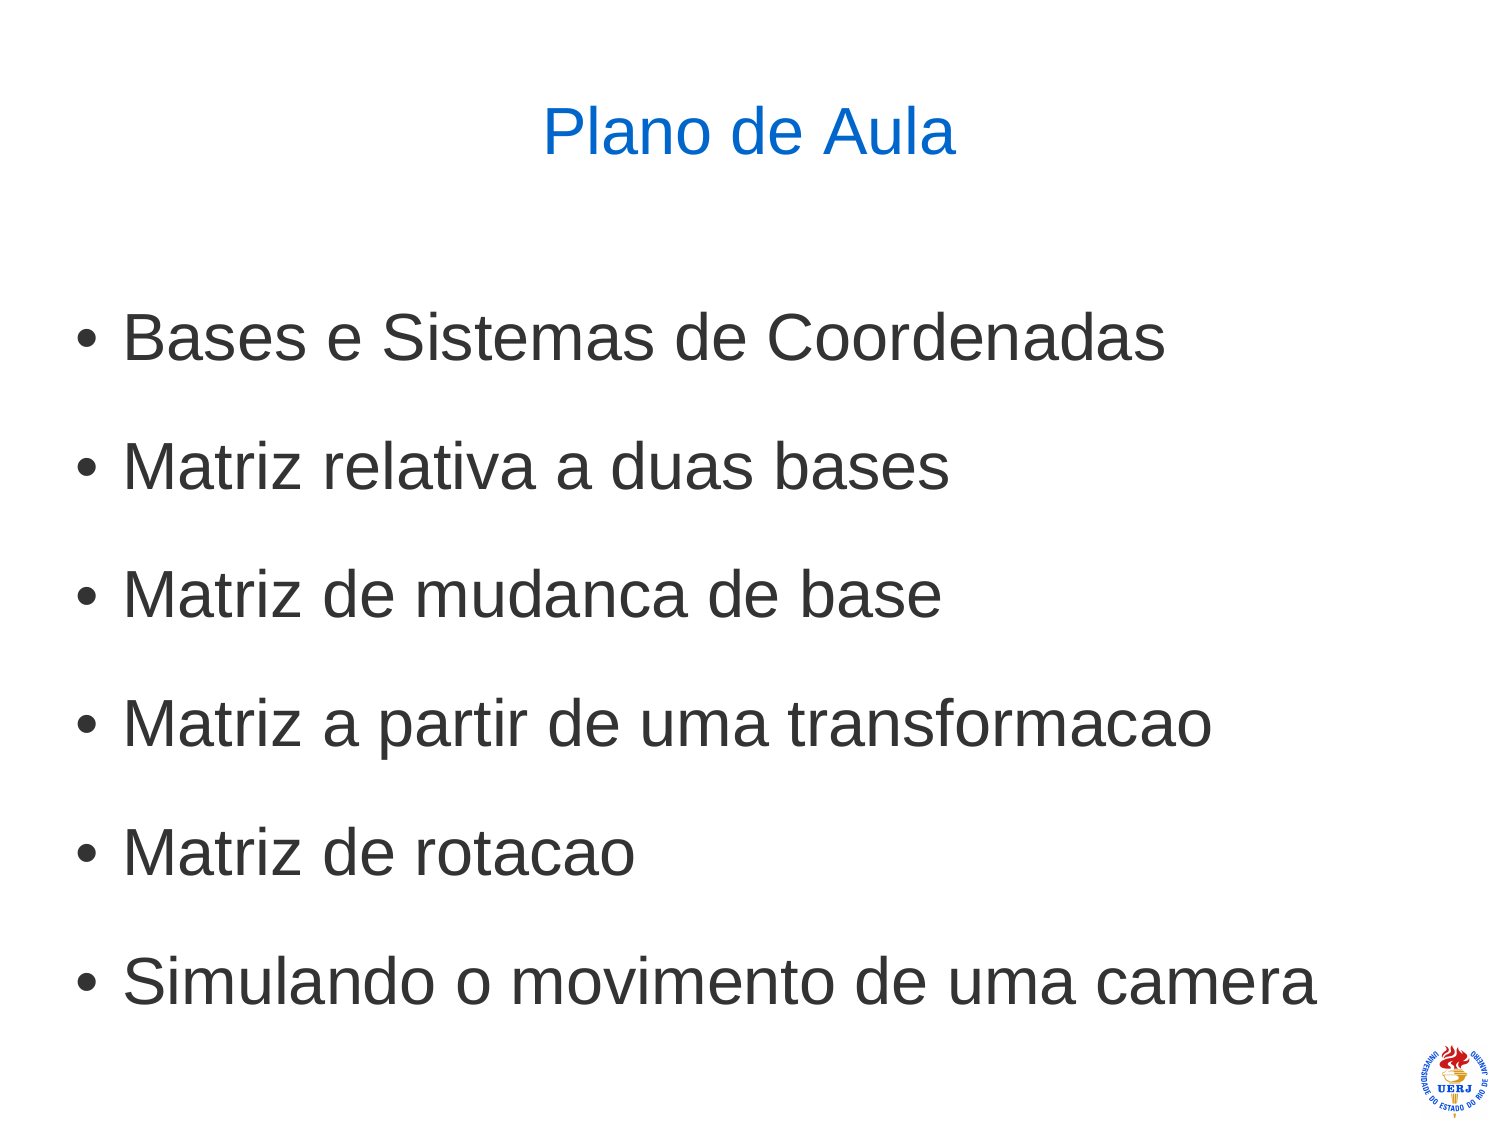

# Plano de Aula
Bases e Sistemas de Coordenadas
Matriz relativa a duas bases
Matriz de mudanca de base
Matriz a partir de uma transformacao
Matriz de rotacao
Simulando o movimento de uma camera